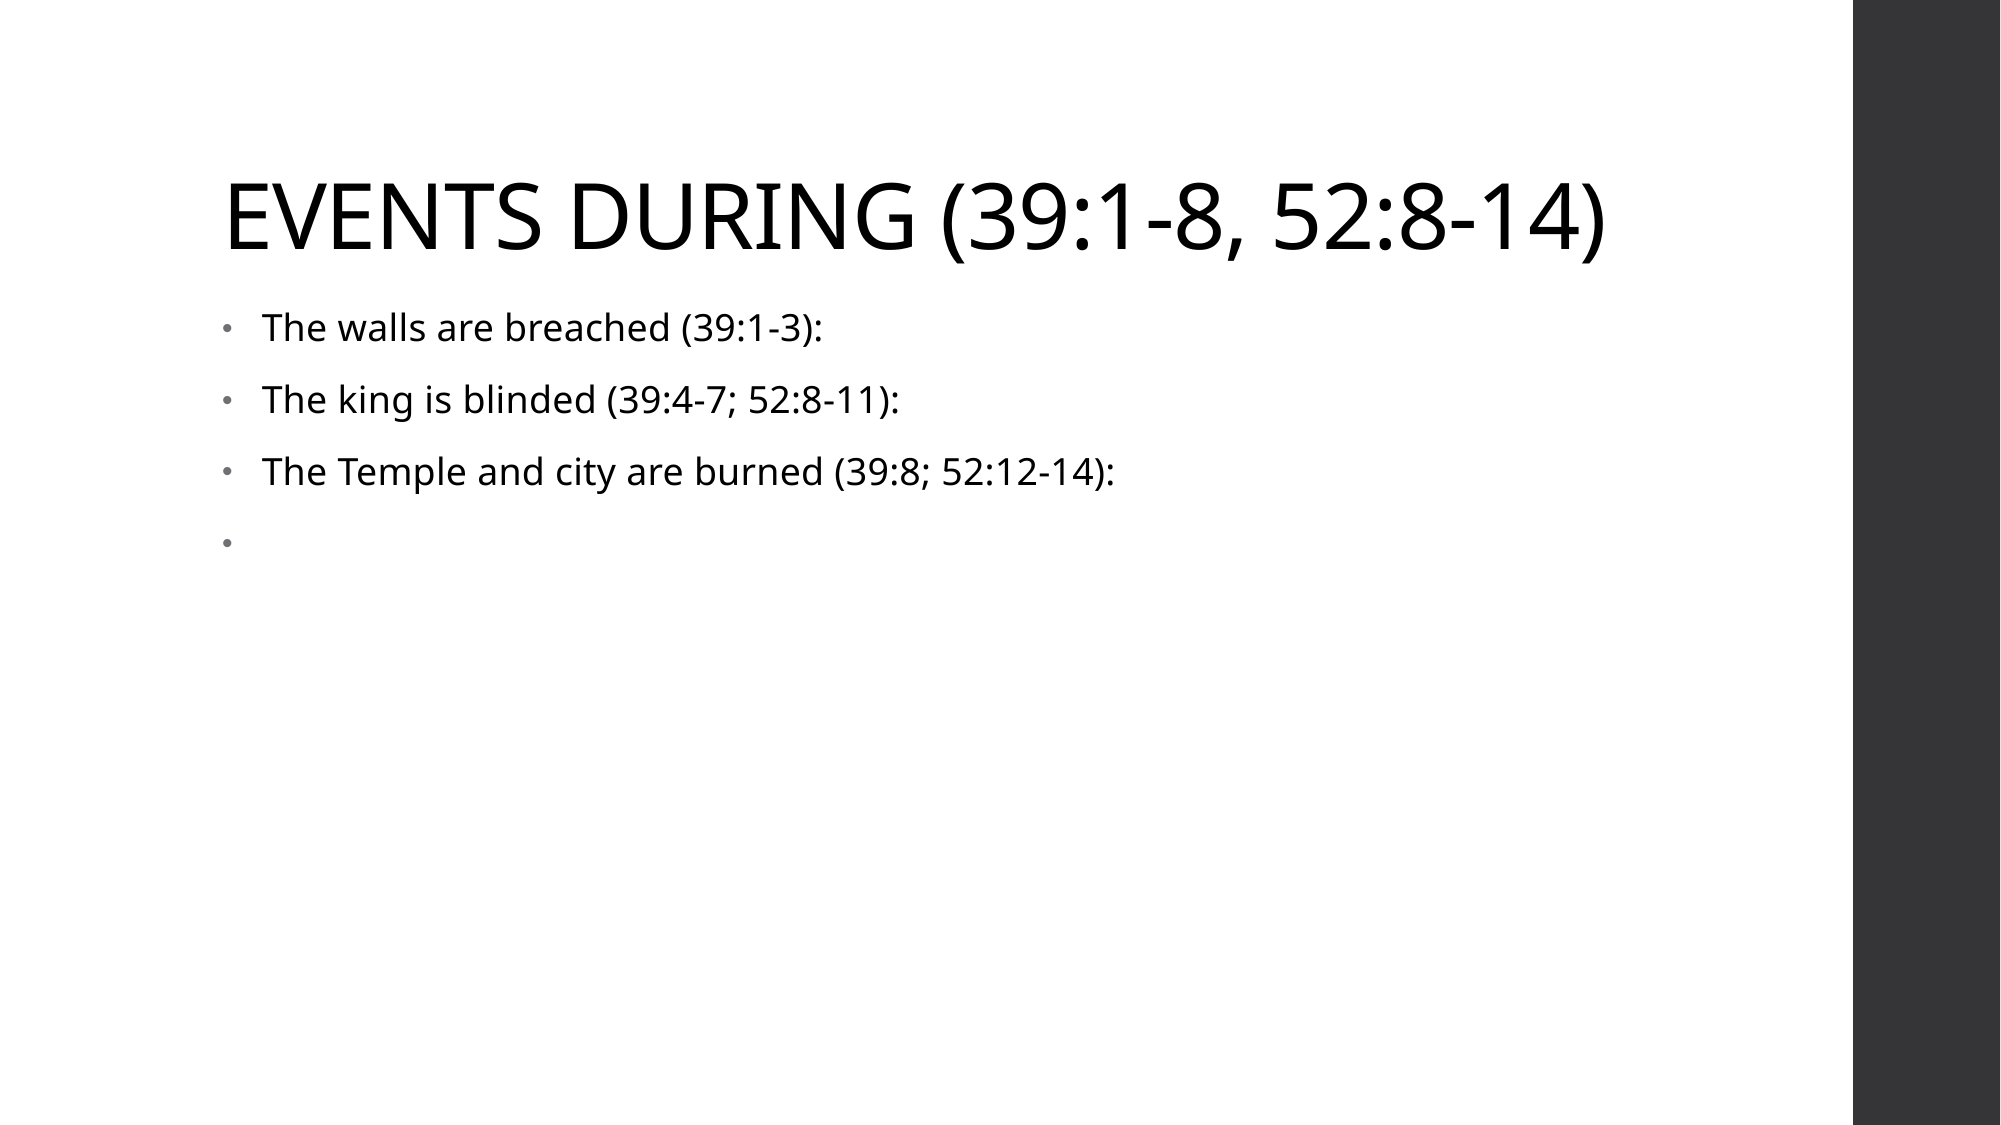

# EVENTS DURING (39:1-8, 52:8-14)
 The walls are breached (39:1-3):
 The king is blinded (39:4-7; 52:8-11):
 The Temple and city are burned (39:8; 52:12-14):